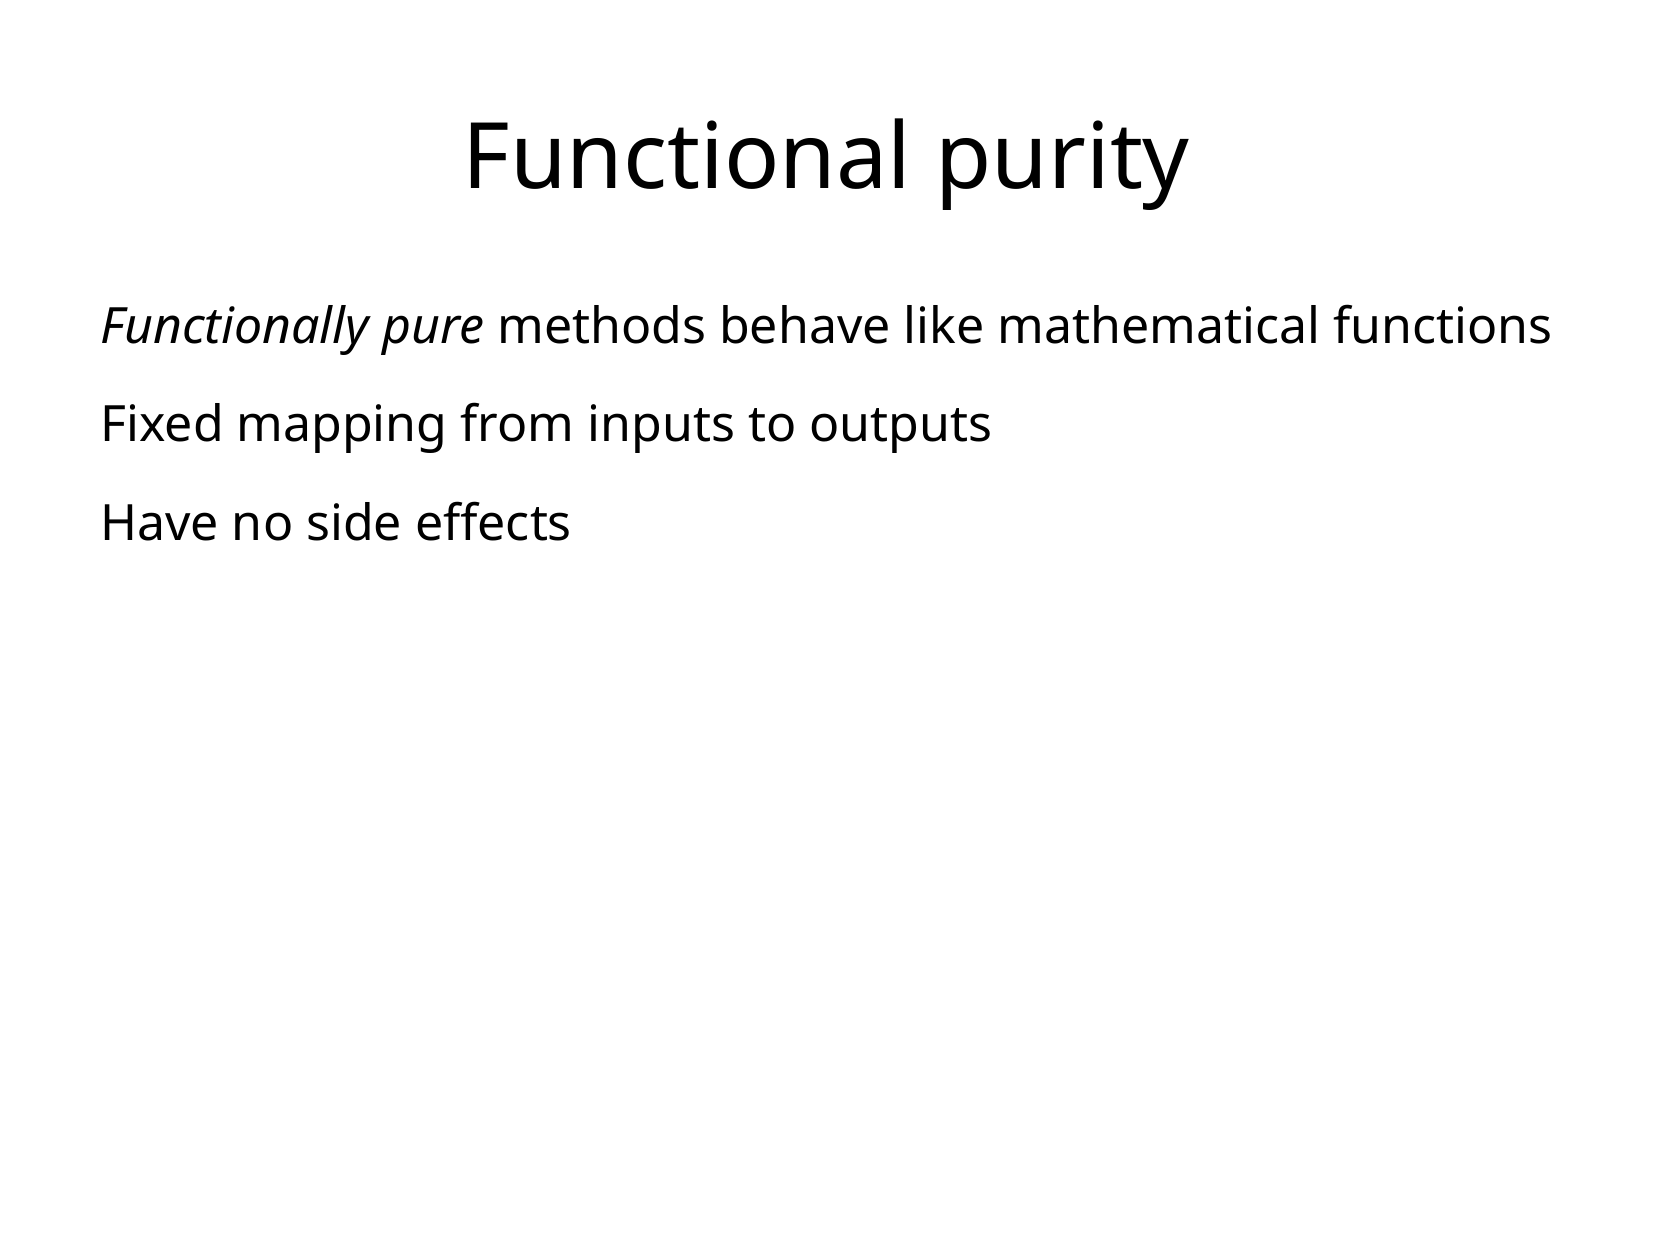

# Functional purity
Functionally pure methods behave like mathematical functions
Fixed mapping from inputs to outputs
Have no side effects